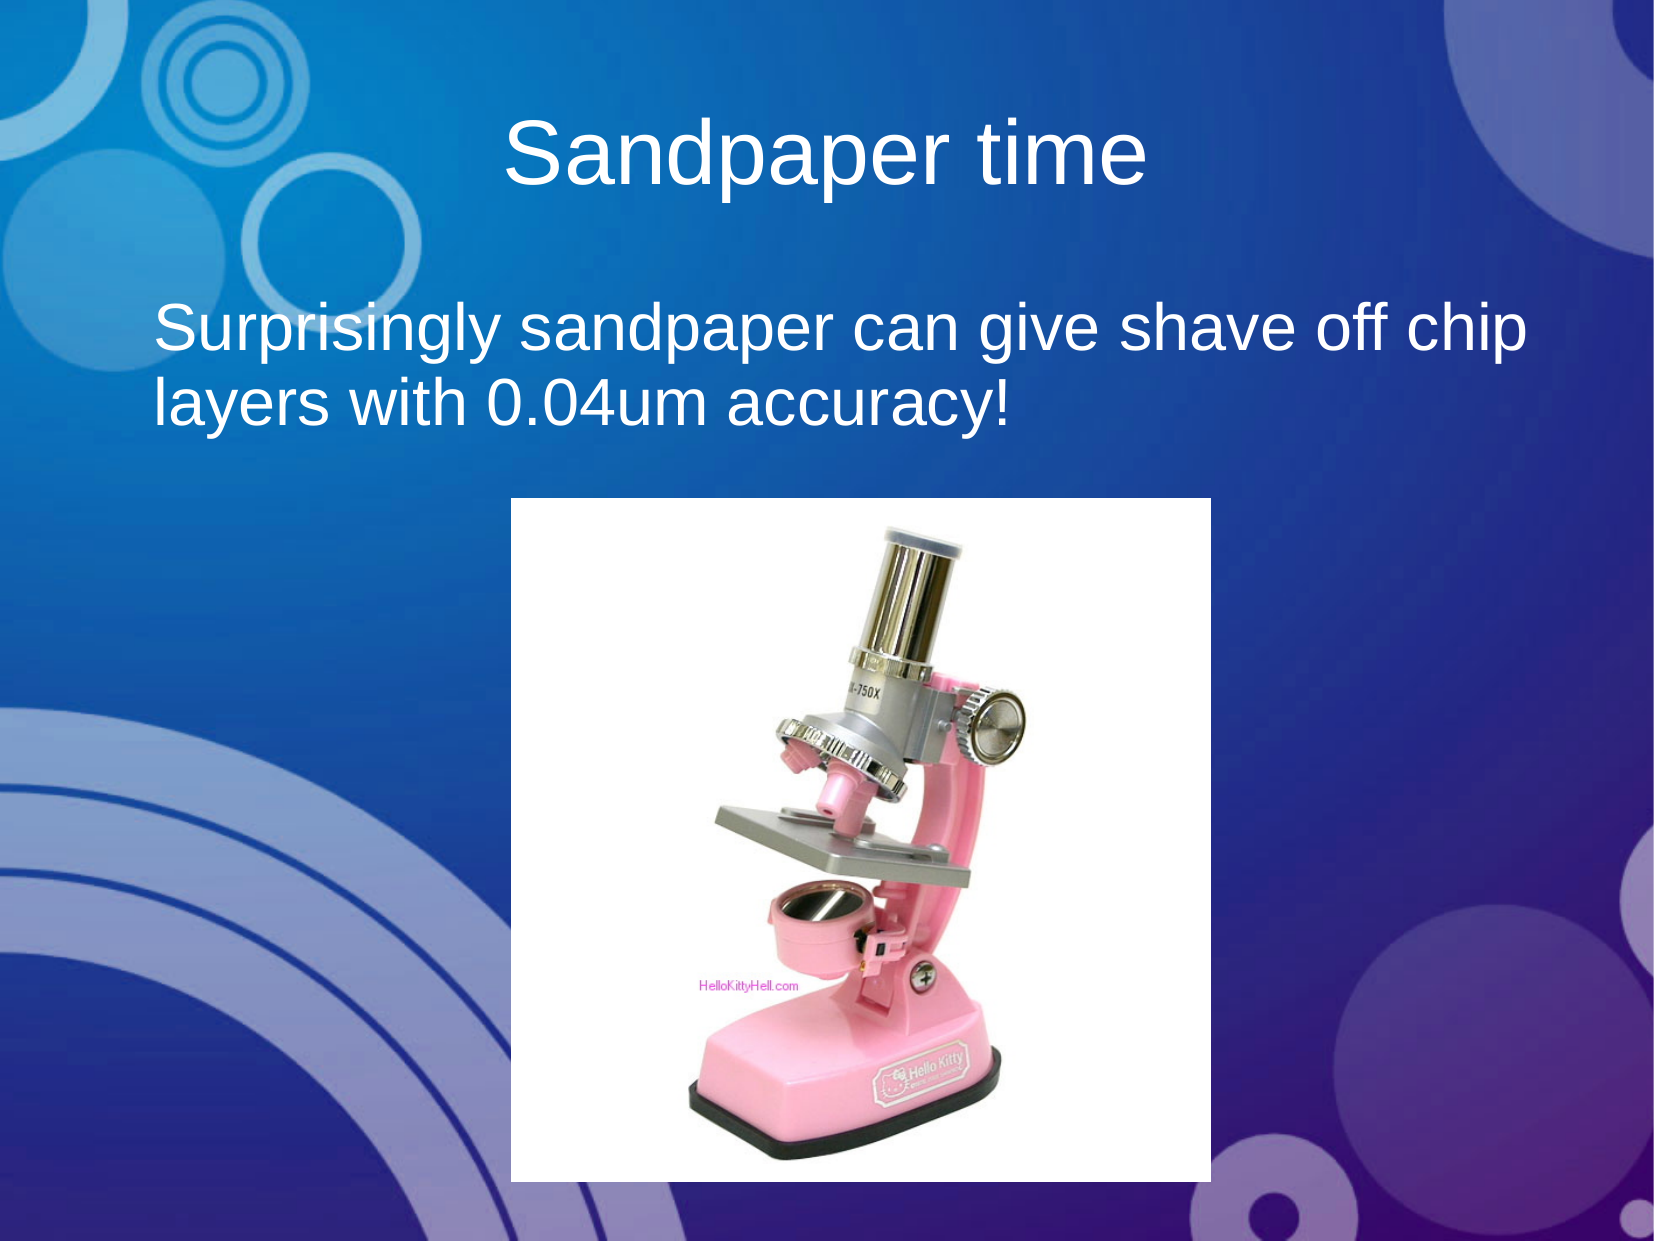

# Sandpaper time
Surprisingly sandpaper can give shave off chip layers with 0.04um accuracy!